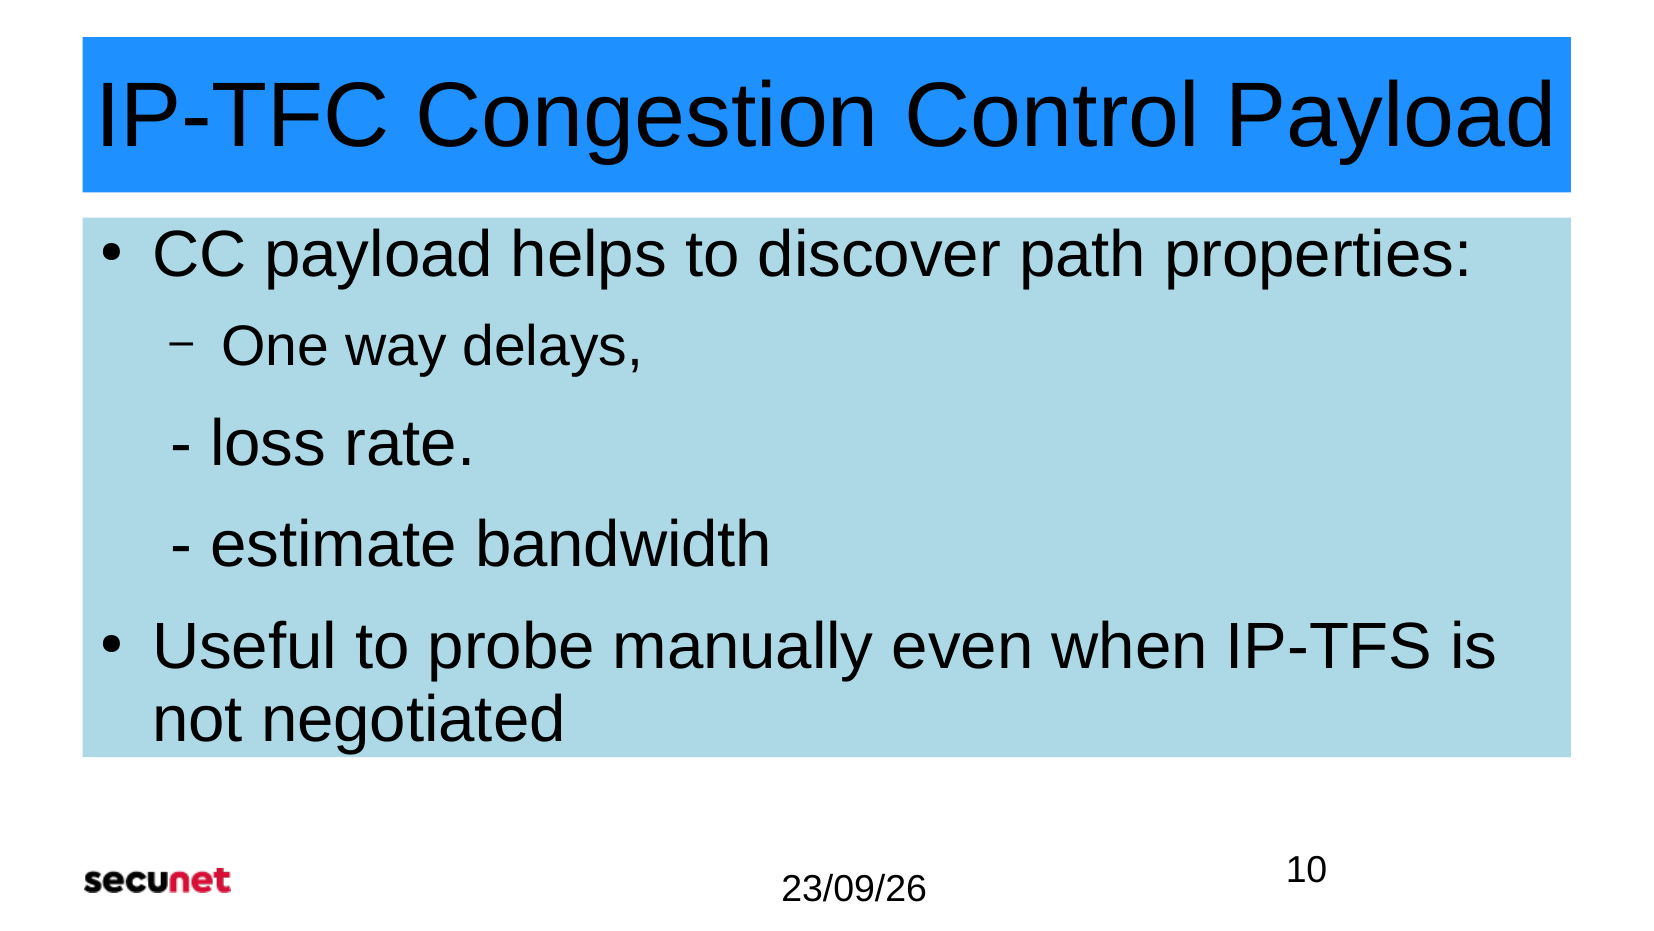

# IP-TFC Congestion Control Payload
CC payload helps to discover path properties:
One way delays,
 - loss rate.
 - estimate bandwidth
Useful to probe manually even when IP-TFS is not negotiated